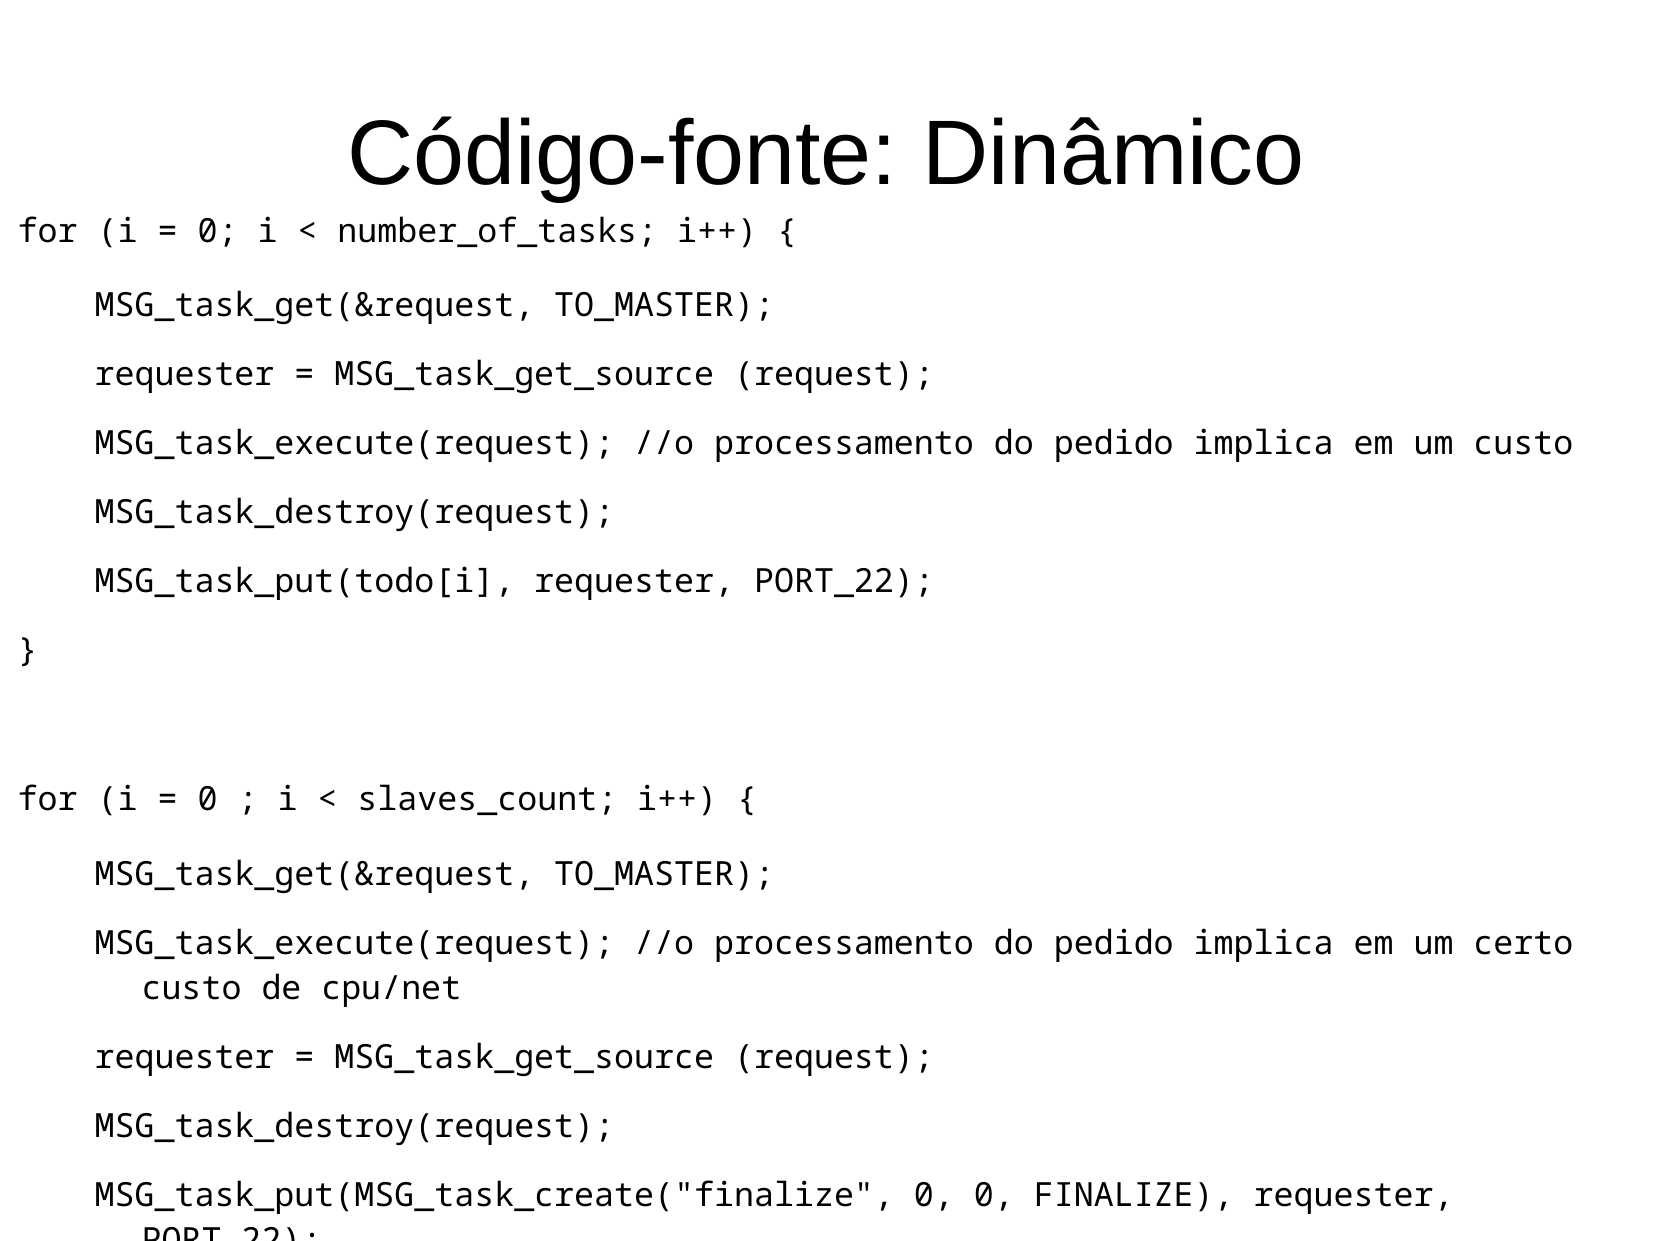

# Código-fonte: Dinâmico
for (i = 0; i < number_of_tasks; i++) {
MSG_task_get(&request, TO_MASTER);
requester = MSG_task_get_source (request);
MSG_task_execute(request); //o processamento do pedido implica em um custo
MSG_task_destroy(request);
MSG_task_put(todo[i], requester, PORT_22);
}
for (i = 0 ; i < slaves_count; i++) {
MSG_task_get(&request, TO_MASTER);
MSG_task_execute(request); //o processamento do pedido implica em um certo custo de cpu/net
requester = MSG_task_get_source (request);
MSG_task_destroy(request);
MSG_task_put(MSG_task_create("finalize", 0, 0, FINALIZE), requester, PORT_22);
}